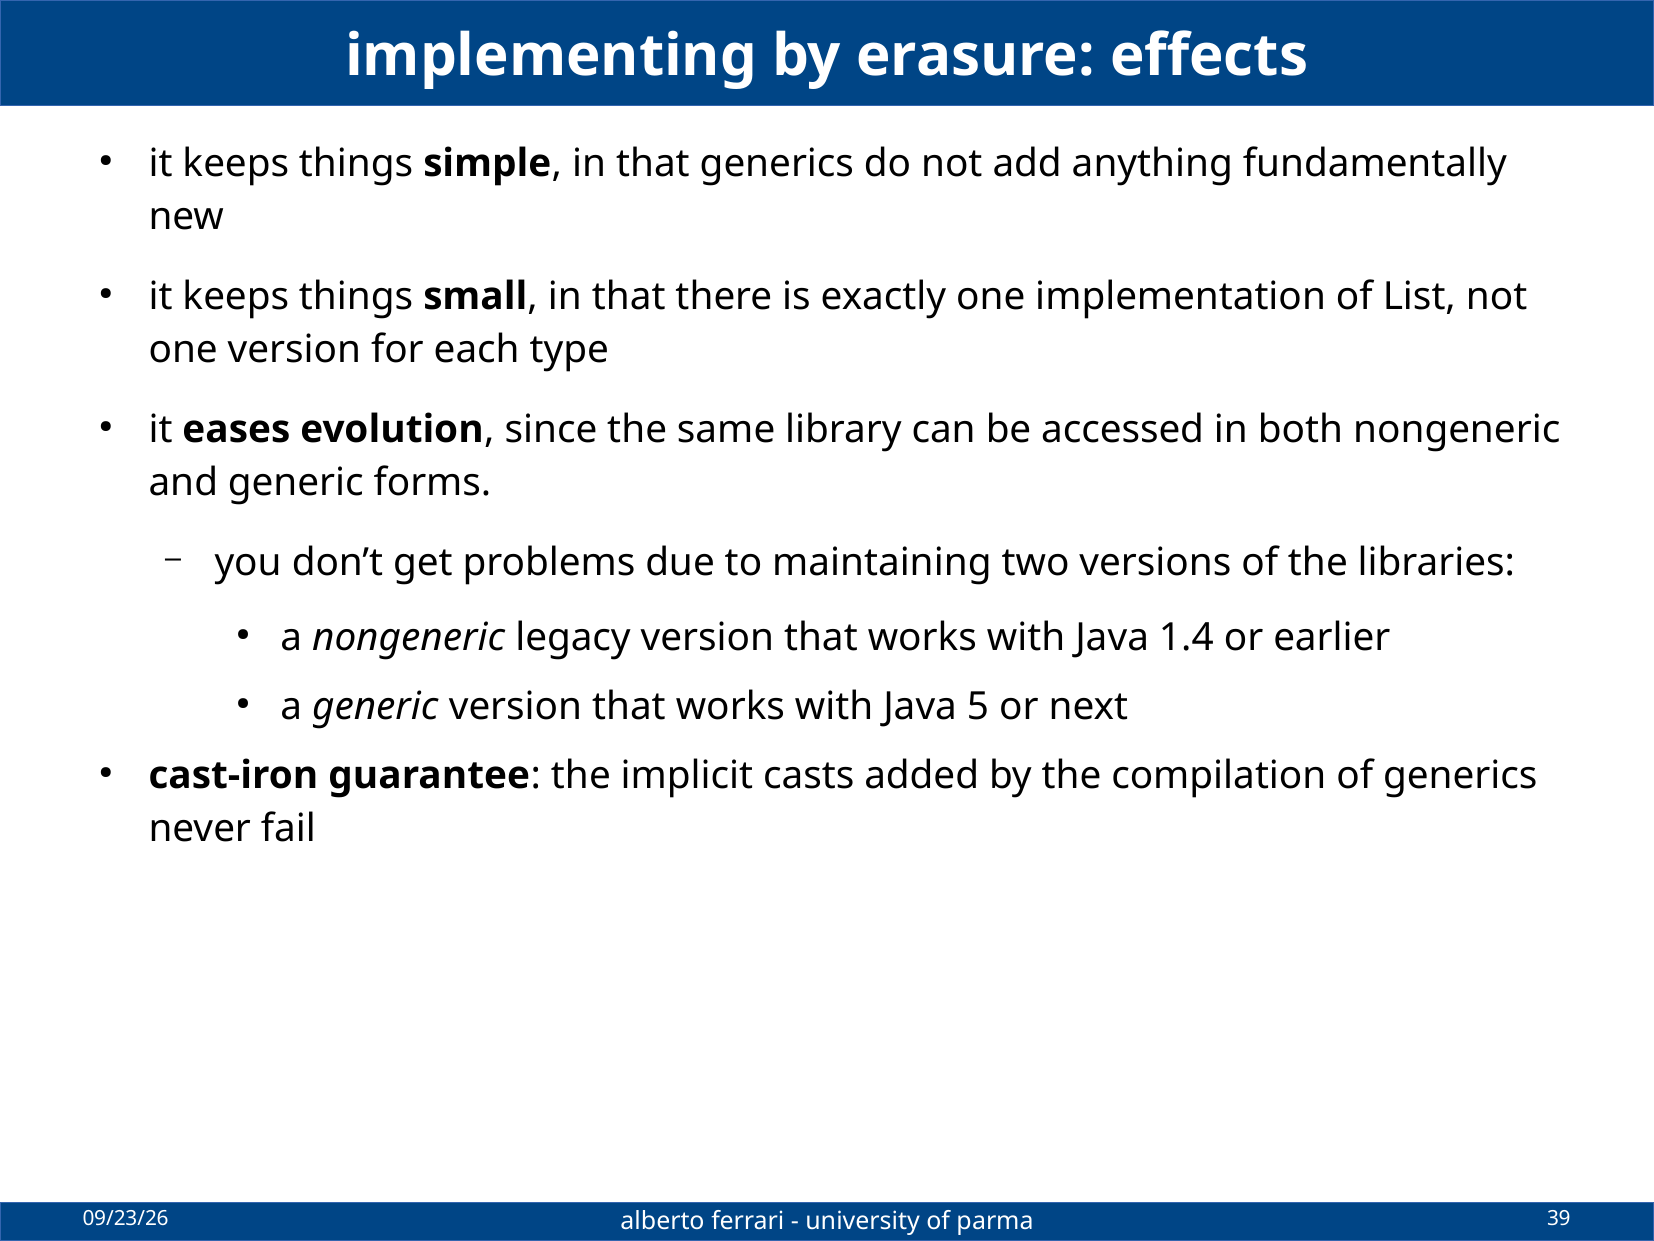

# implementing by erasure: effects
it keeps things simple, in that generics do not add anything fundamentally new
it keeps things small, in that there is exactly one implementation of List, not one version for each type
it eases evolution, since the same library can be accessed in both nongeneric and generic forms.
you don’t get problems due to maintaining two versions of the libraries:
a nongeneric legacy version that works with Java 1.4 or earlier
a generic version that works with Java 5 or next
cast-iron guarantee: the implicit casts added by the compilation of generics never fail
alberto ferrari - university of parma
39